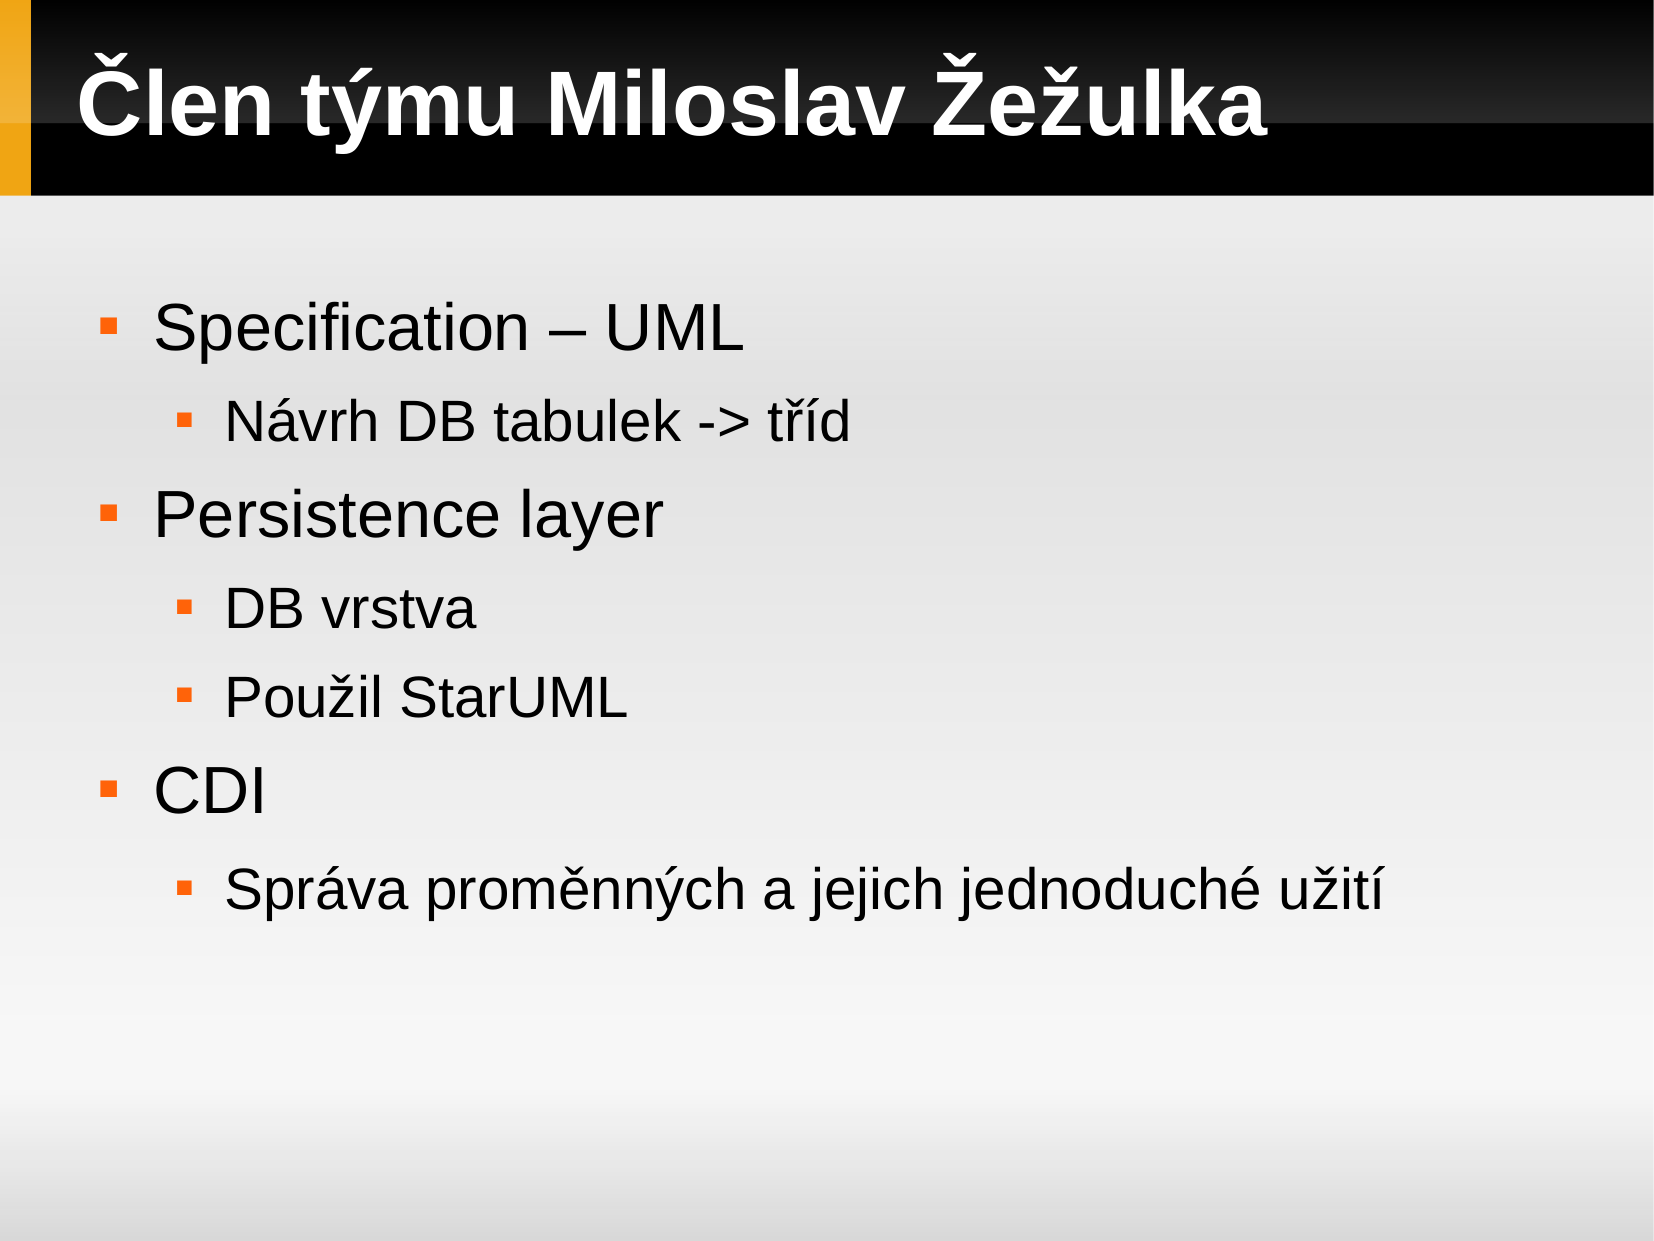

# Člen týmu Miloslav Žežulka
Specification – UML
Návrh DB tabulek -> tříd
Persistence layer
DB vrstva
Použil StarUML
CDI
Správa proměnných a jejich jednoduché užití